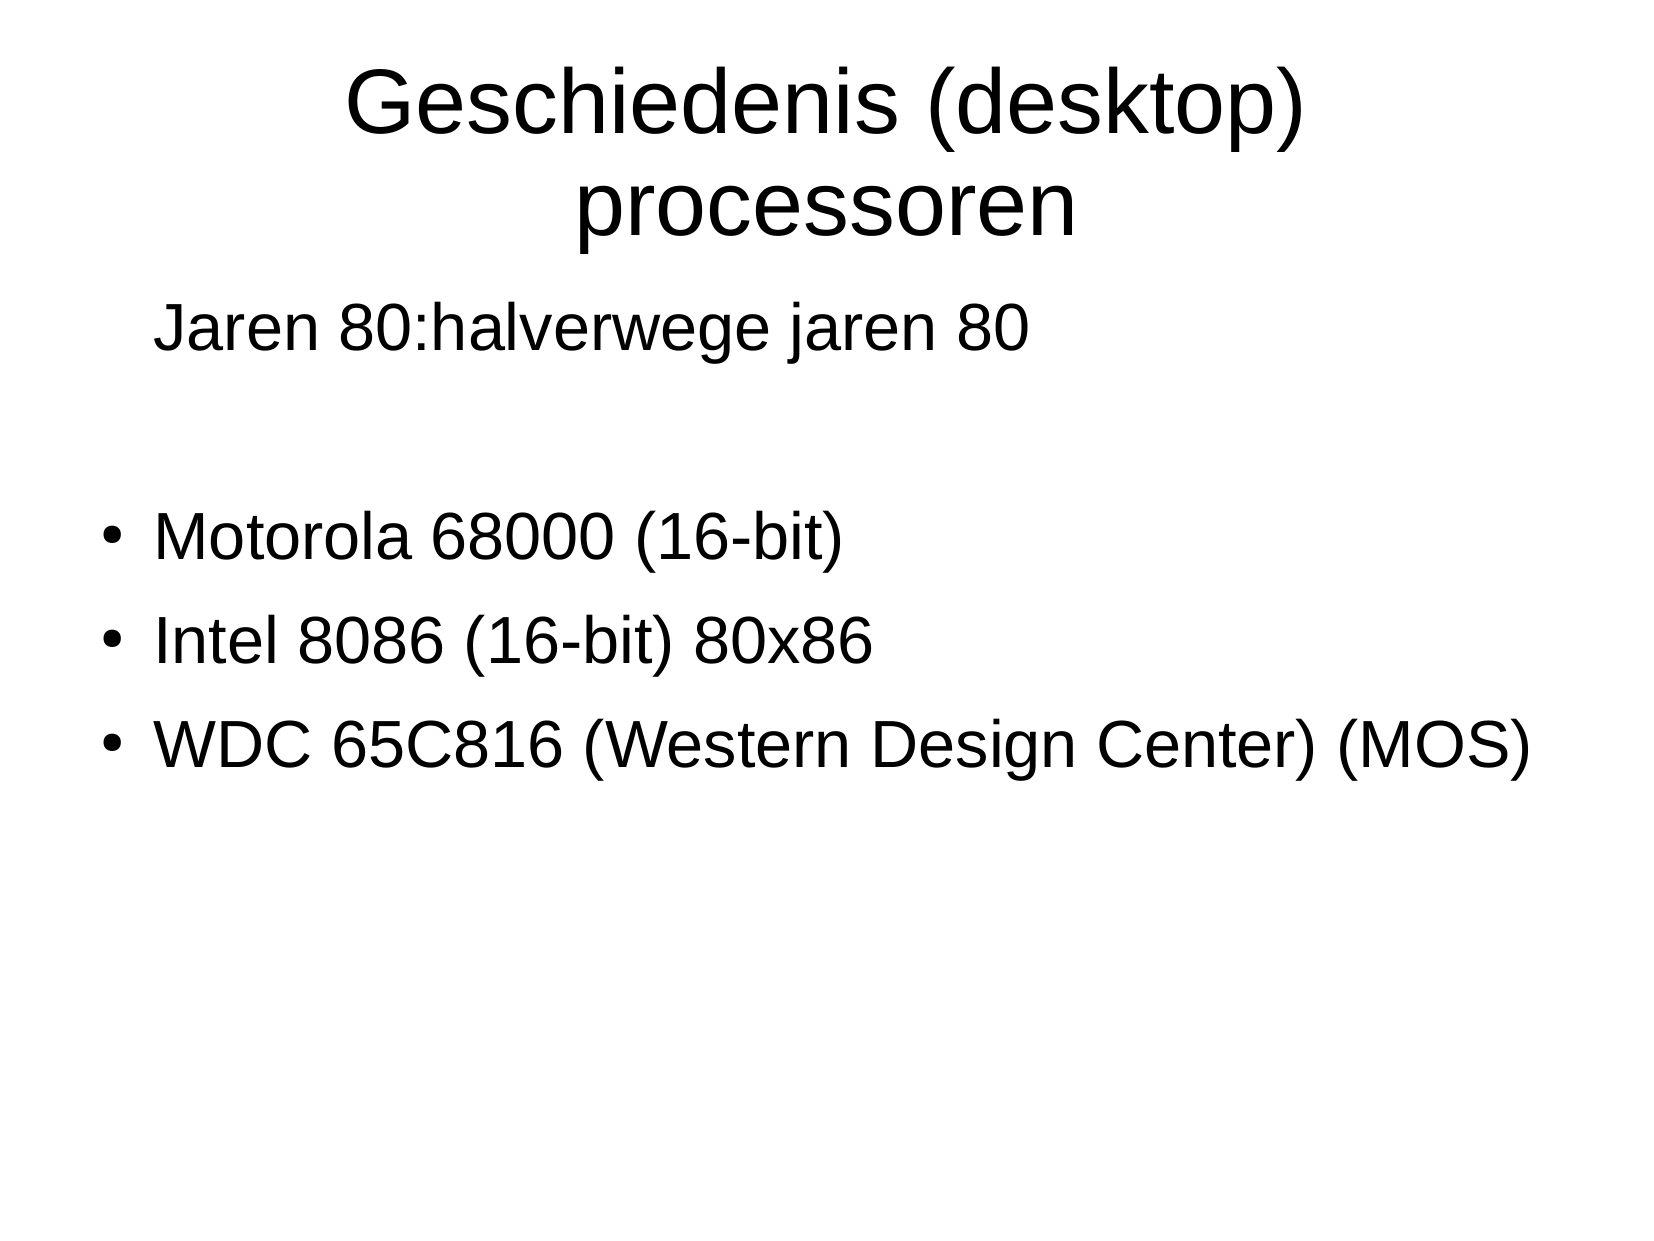

# Geschiedenis (desktop) processoren
Jaren 80:halverwege jaren 80
Motorola 68000 (16-bit)
Intel 8086 (16-bit) 80x86
WDC 65C816 (Western Design Center) (MOS)